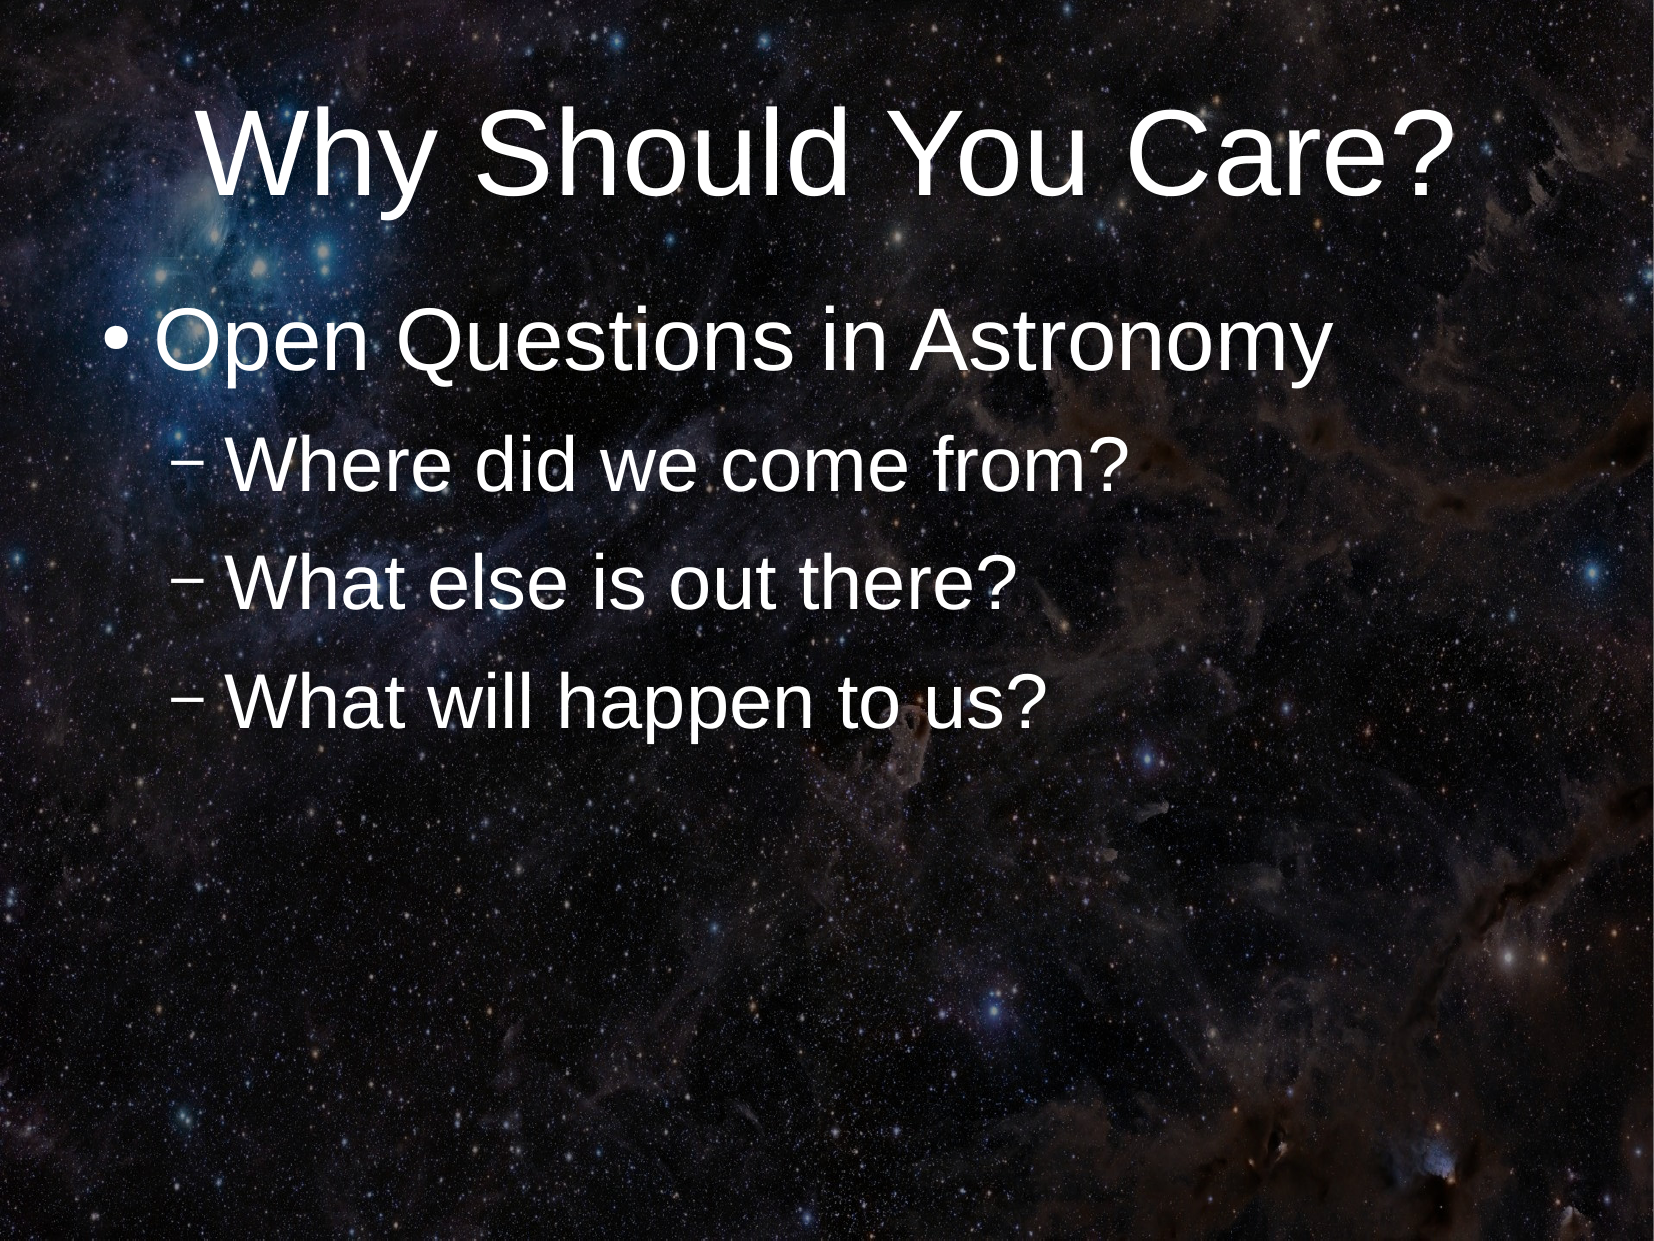

# Why Should You Care?
Open Questions in Astronomy
Where did we come from?
What else is out there?
What will happen to us?